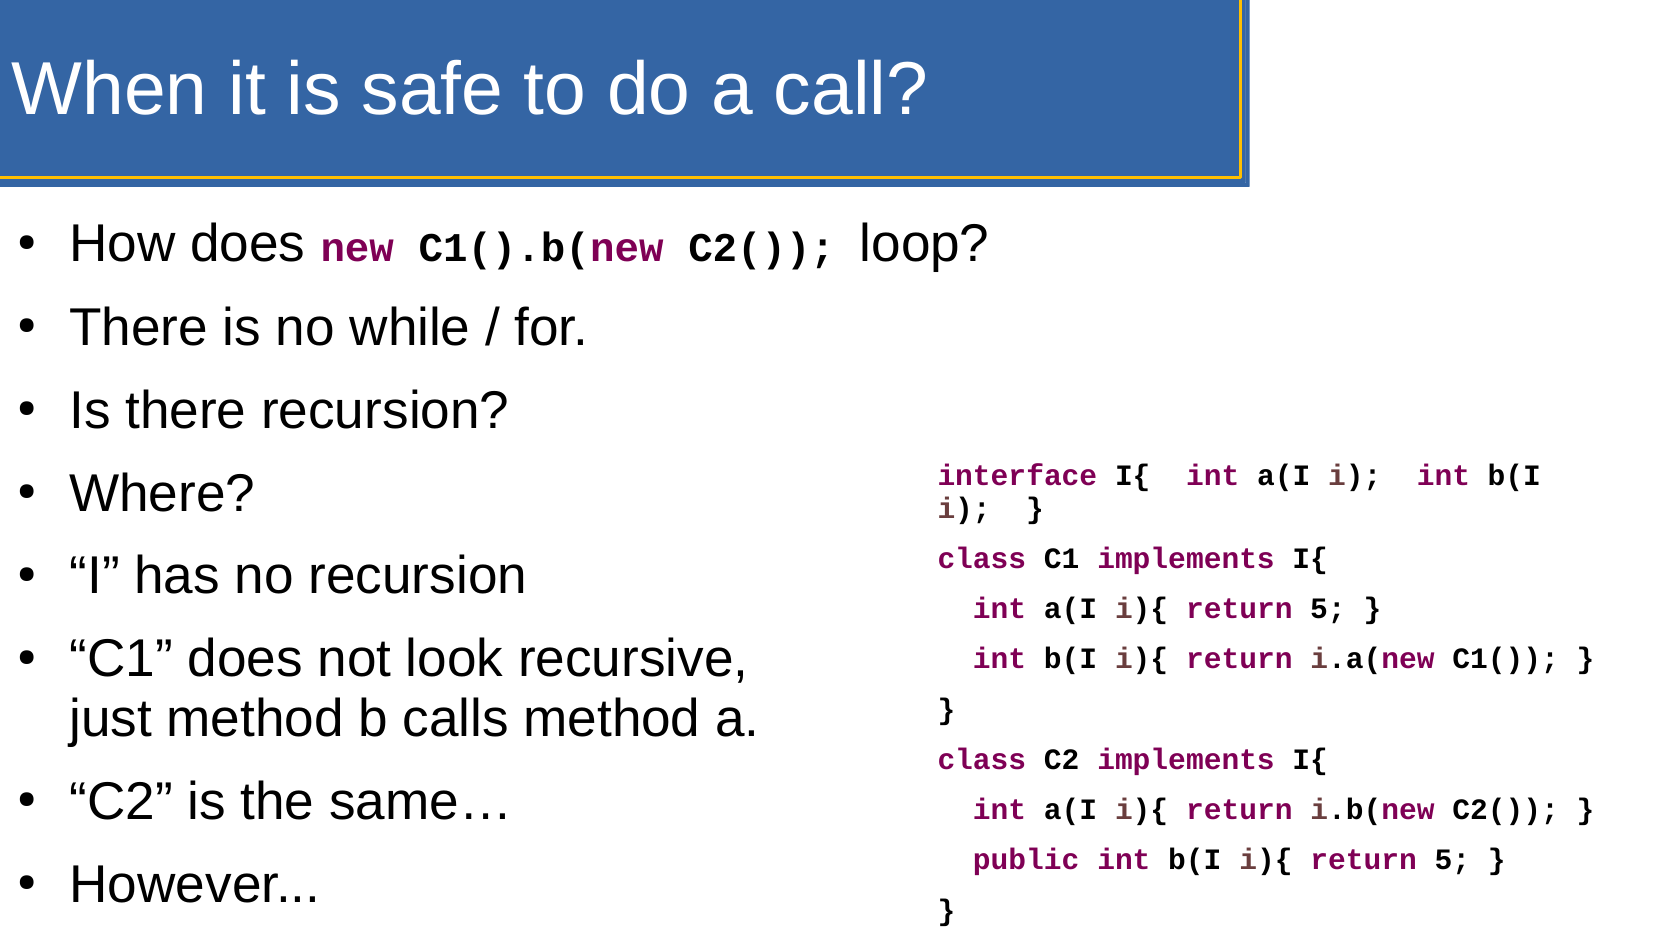

# When it is safe to do a call?
How does new C1().b(new C2()); loop?
There is no while / for.
Is there recursion?
Where?
“I” has no recursion
“C1” does not look recursive,
just method b calls method a.
“C2” is the same…
However...
interface I{ int a(I i); int b(I i); }
class C1 implements I{
 int a(I i){ return 5; }
 int b(I i){ return i.a(new C1()); }
}
class C2 implements I{
 int a(I i){ return i.b(new C2()); }
 public int b(I i){ return 5; }
}